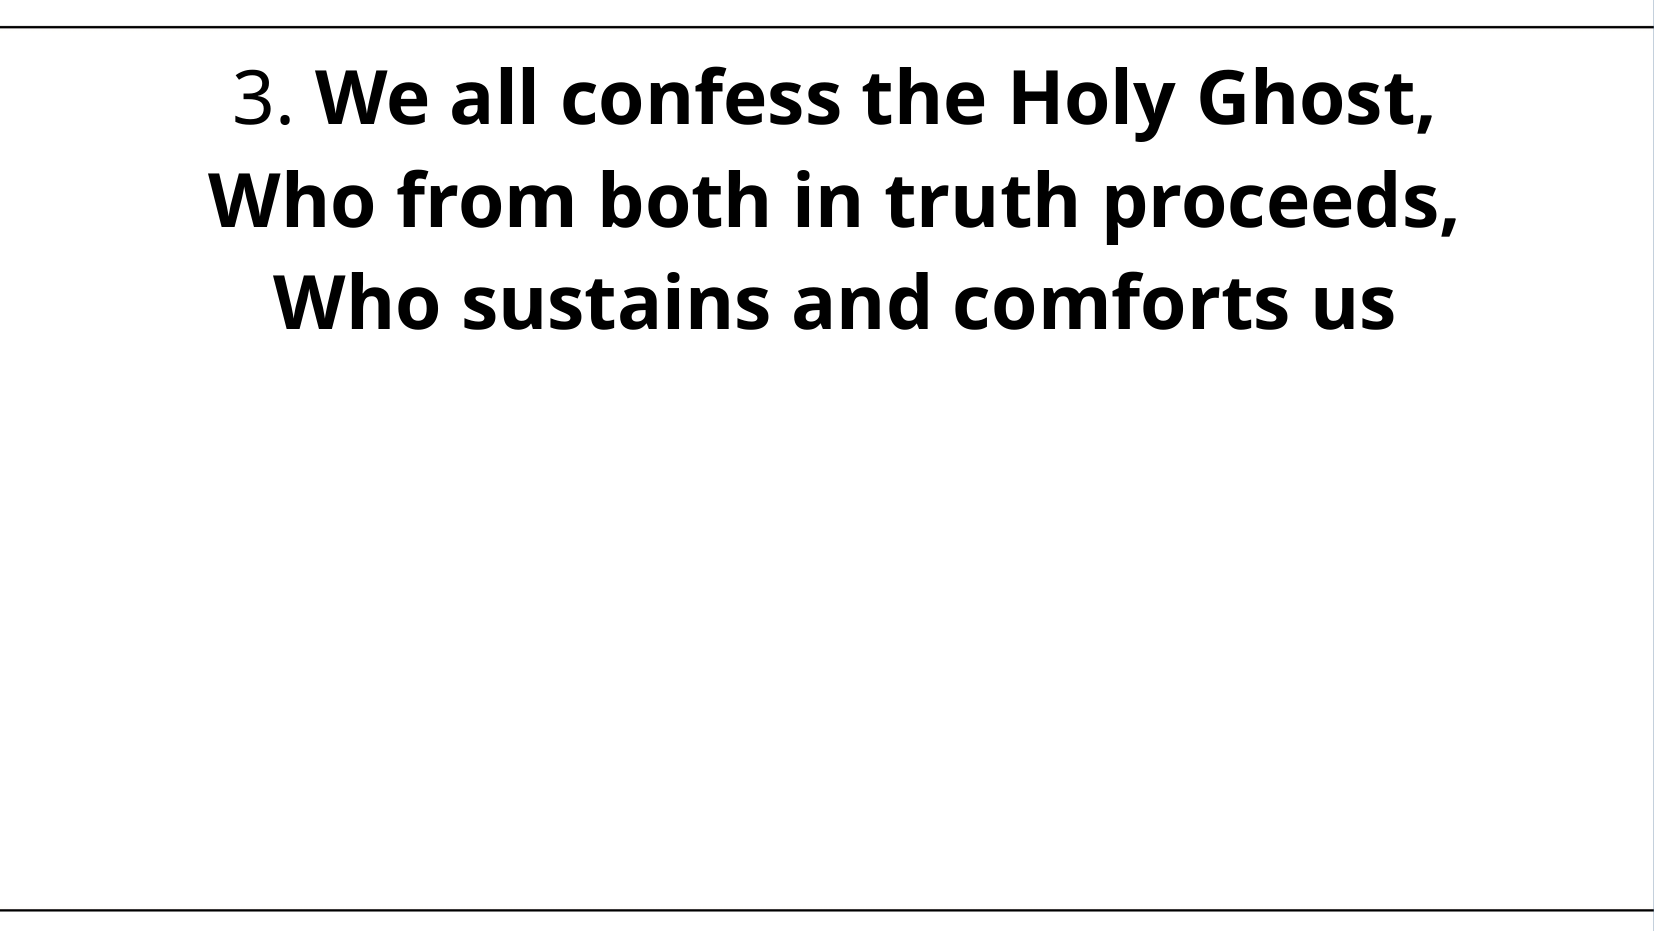

3. We all confess the Holy Ghost,
Who from both in truth proceeds,
Who sustains and comforts us